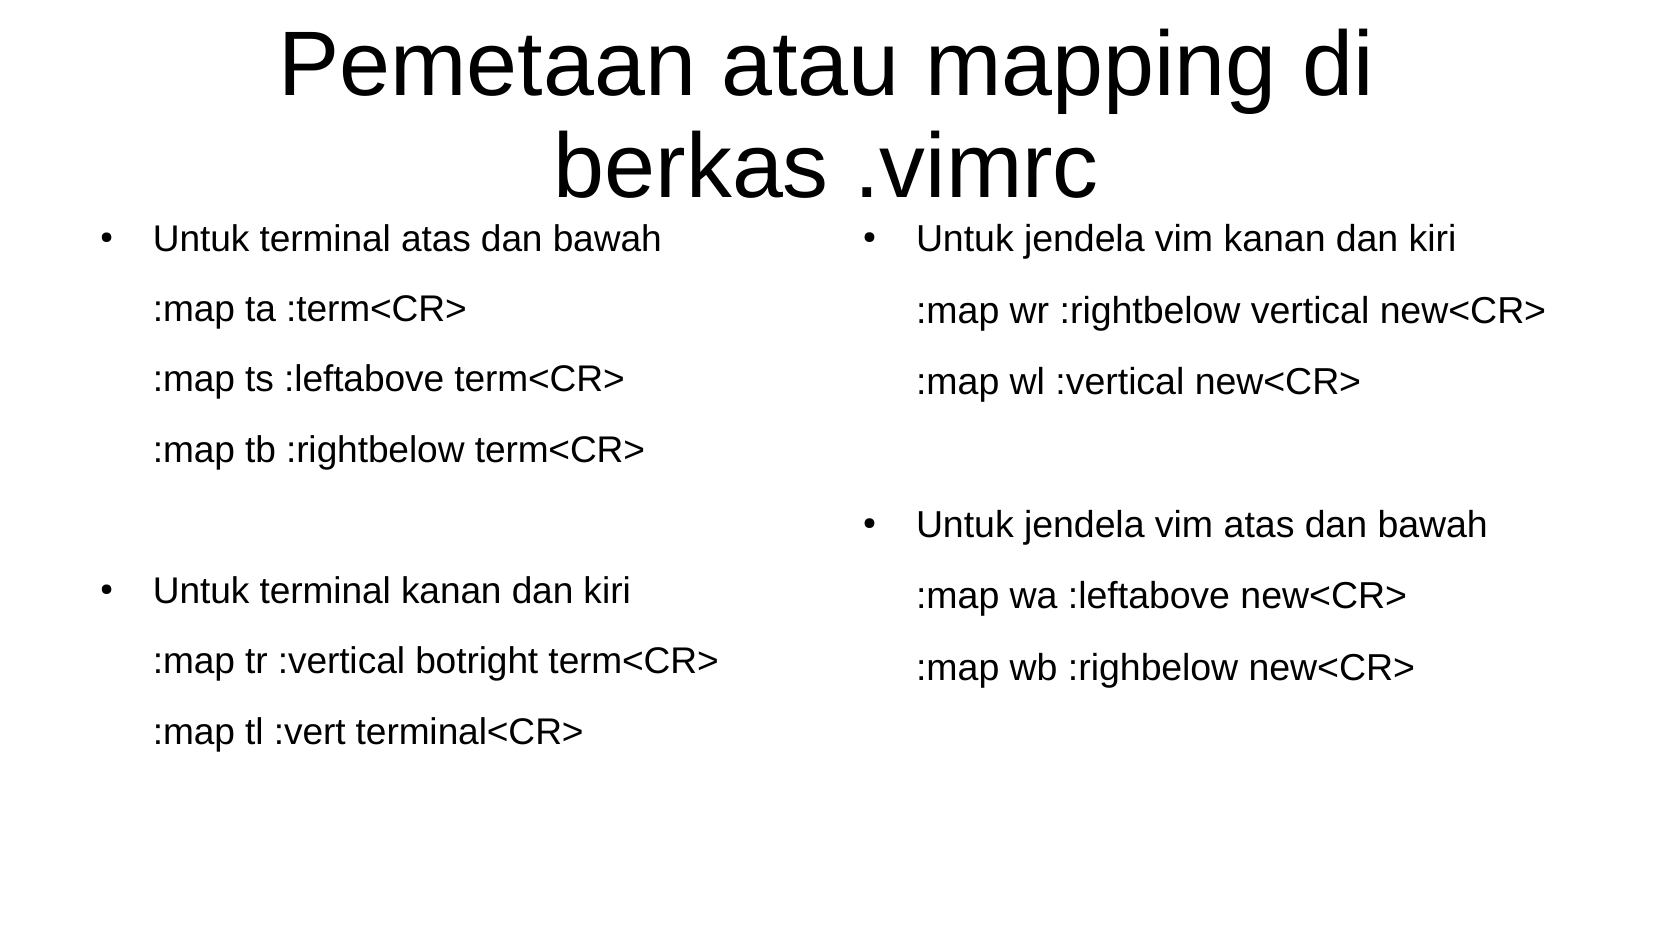

# Pemetaan atau mapping di berkas .vimrc
Untuk terminal atas dan bawah
:map ta :term<CR>
:map ts :leftabove term<CR>
:map tb :rightbelow term<CR>
Untuk terminal kanan dan kiri
:map tr :vertical botright term<CR>
:map tl :vert terminal<CR>
Untuk jendela vim kanan dan kiri
:map wr :rightbelow vertical new<CR>
:map wl :vertical new<CR>
Untuk jendela vim atas dan bawah
:map wa :leftabove new<CR>
:map wb :righbelow new<CR>